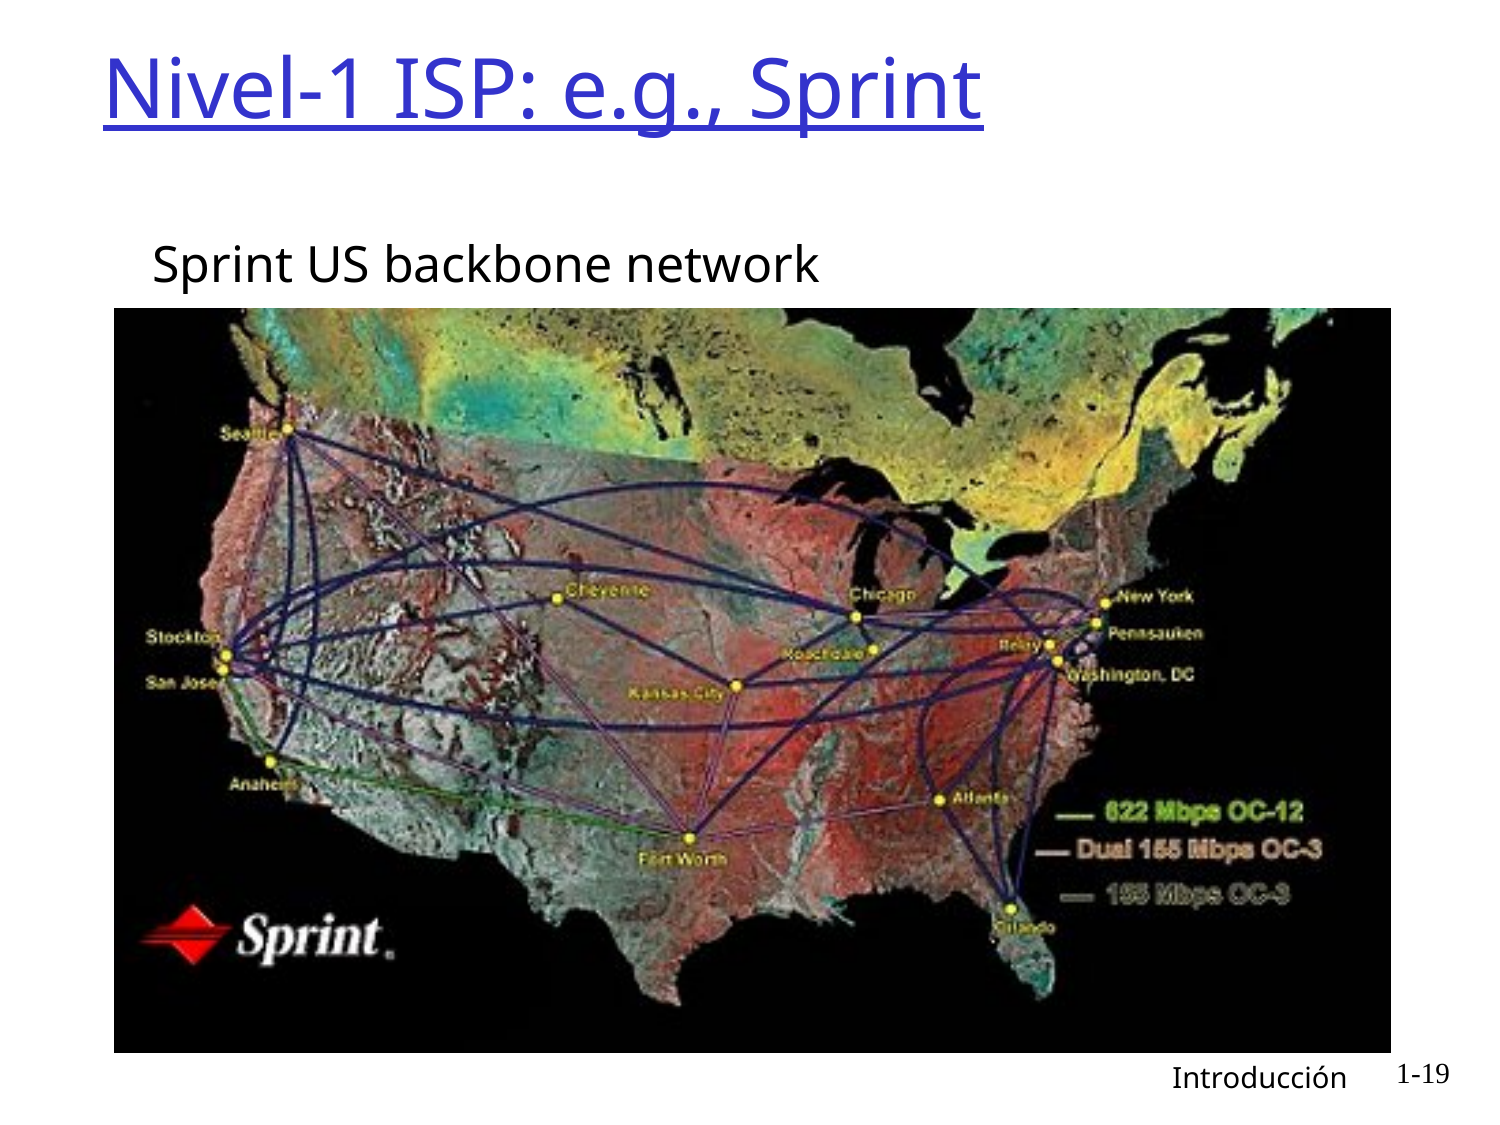

# Nivel-1 ISP: e.g., Sprint
Sprint US backbone network
ELO322
Introducción
19